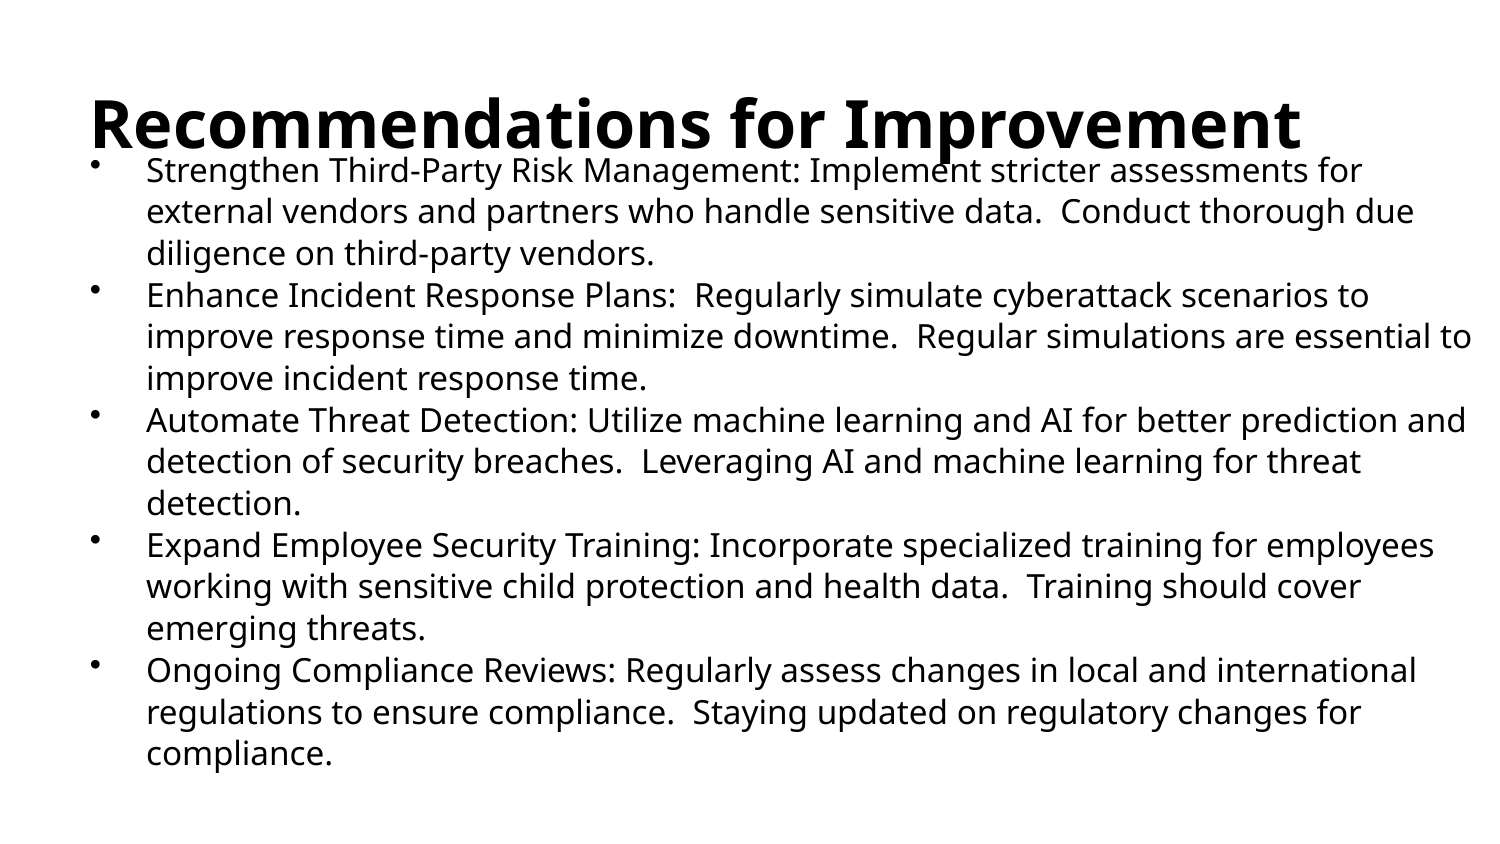

Recommendations for Improvement
Strengthen Third-Party Risk Management: Implement stricter assessments for external vendors and partners who handle sensitive data. Conduct thorough due diligence on third-party vendors.
Enhance Incident Response Plans: Regularly simulate cyberattack scenarios to improve response time and minimize downtime. Regular simulations are essential to improve incident response time.
Automate Threat Detection: Utilize machine learning and AI for better prediction and detection of security breaches. Leveraging AI and machine learning for threat detection.
Expand Employee Security Training: Incorporate specialized training for employees working with sensitive child protection and health data. Training should cover emerging threats.
Ongoing Compliance Reviews: Regularly assess changes in local and international regulations to ensure compliance. Staying updated on regulatory changes for compliance.